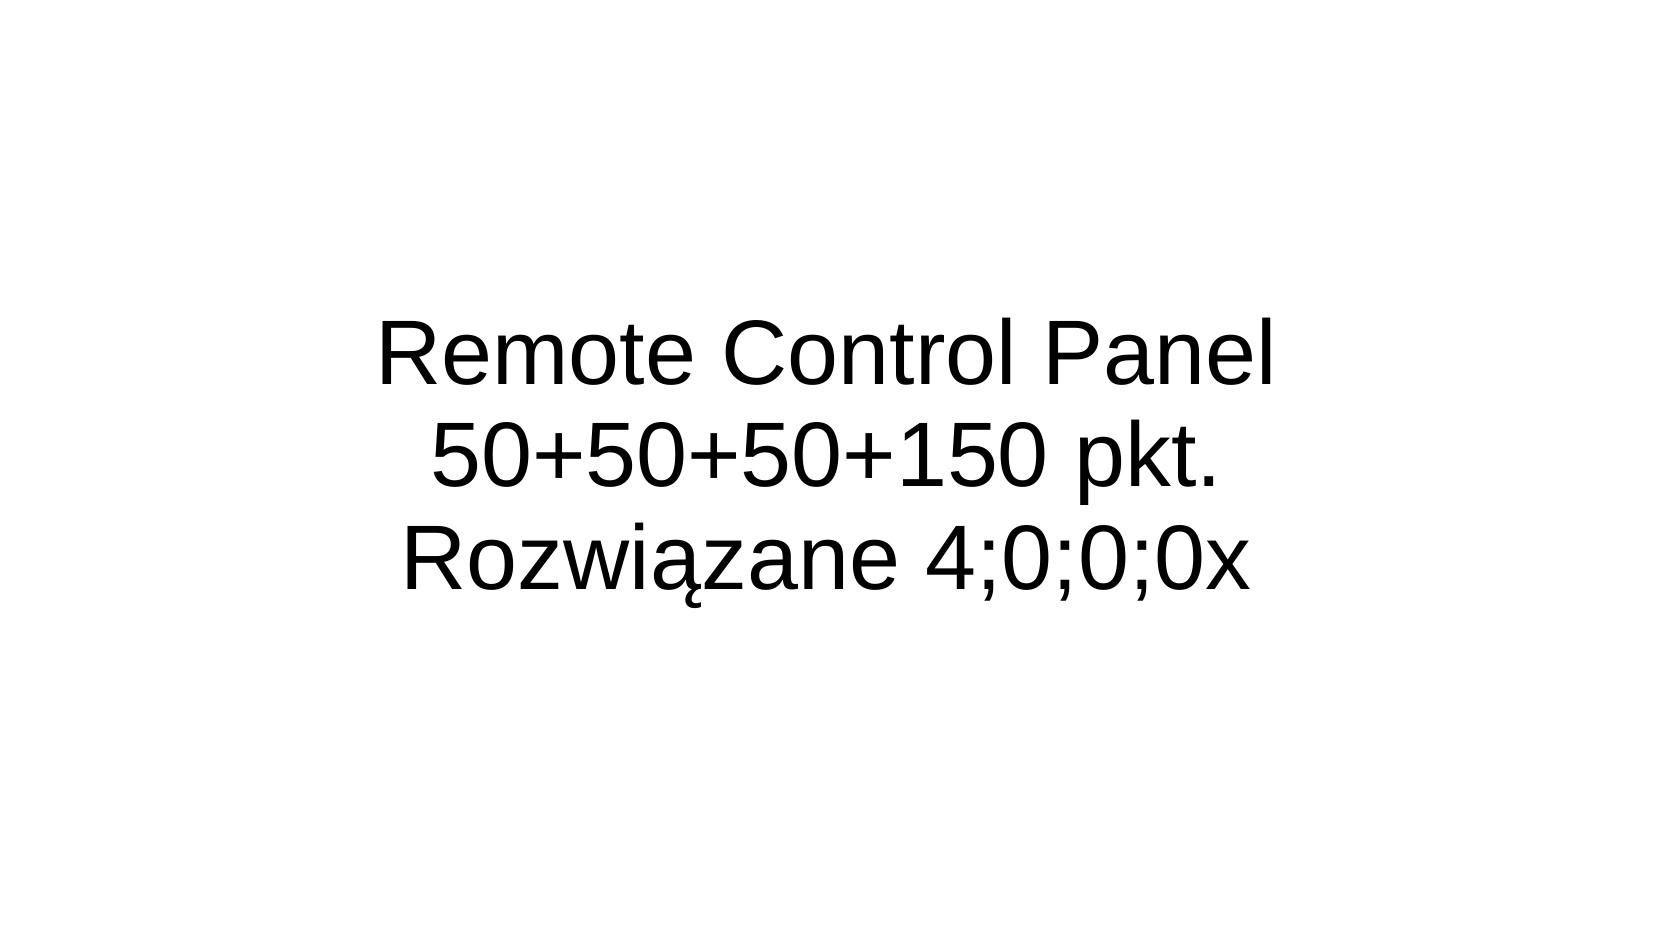

# Remote Control Panel
50+50+50+150 pkt.
Rozwiązane 4;0;0;0x